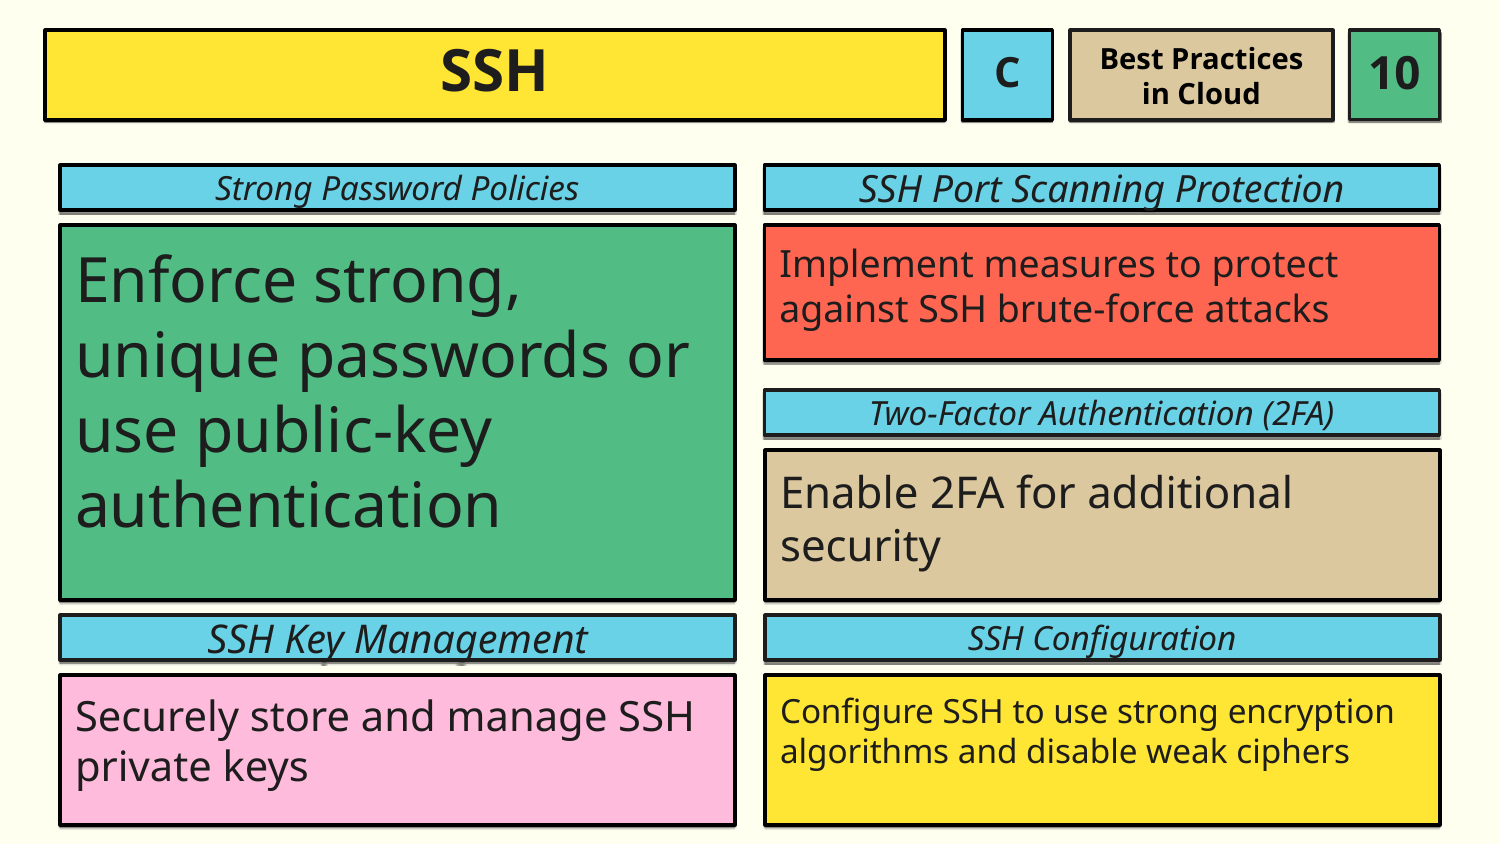

SSH
C
Best Practices in Cloud
Strong Password Policies
SSH Port Scanning Protection
Enforce strong, unique passwords or use public-key authentication
Implement measures to protect against SSH brute-force attacks
Two-Factor Authentication (2FA)
Enable 2FA for additional security
SSH Key Management
SSH Configuration
Securely store and manage SSH private keys
# Configure SSH to use strong encryption algorithms and disable weak ciphers